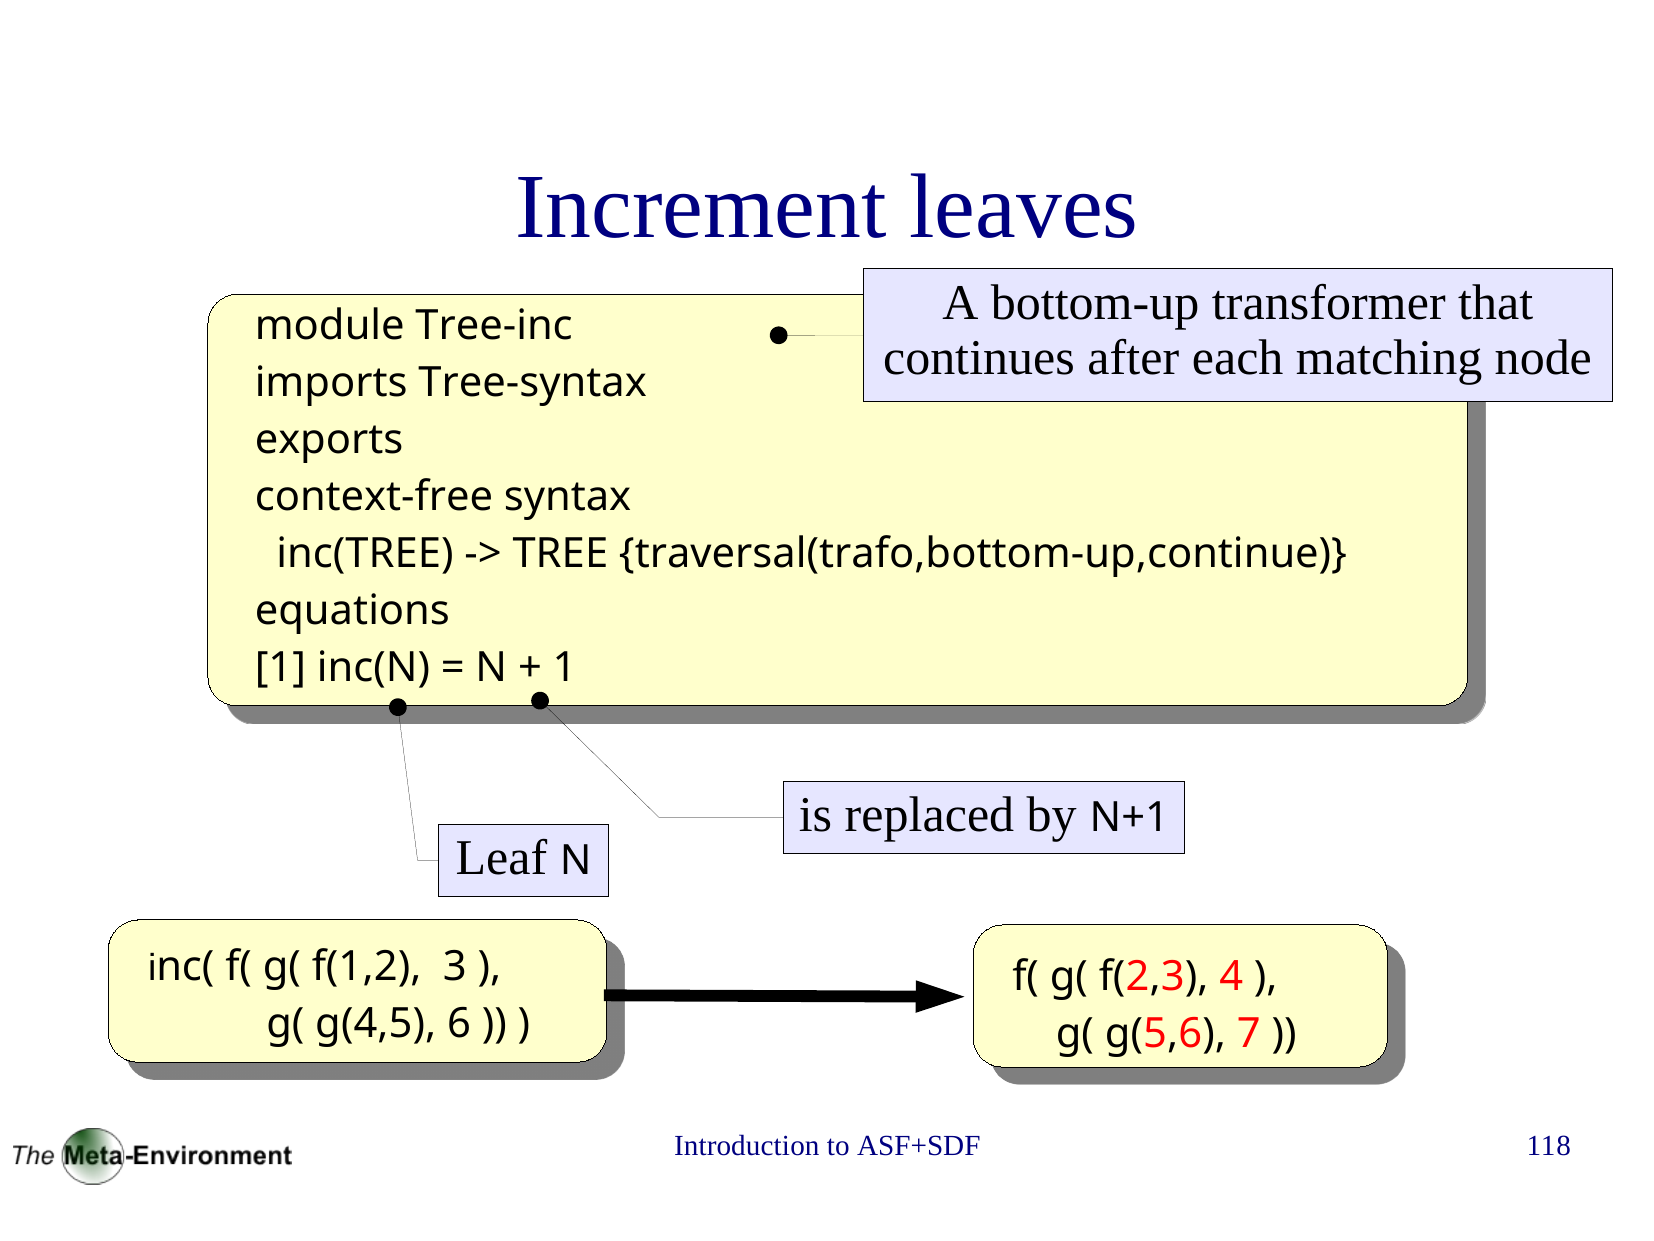

# Increment leaves
module Tree-inc
imports Tree-syntax
exports
context-free syntax
 inc(TREE) -> TREE {traversal(trafo,bottom-up,continue)}
equations
[1] inc(N) = N + 1
inc( f( g( f(1,2), 3 ),
 g( g(4,5), 6 )) )
 f( g( f(2,3), 4 ),
 g( g(5,6), 7 ))
118